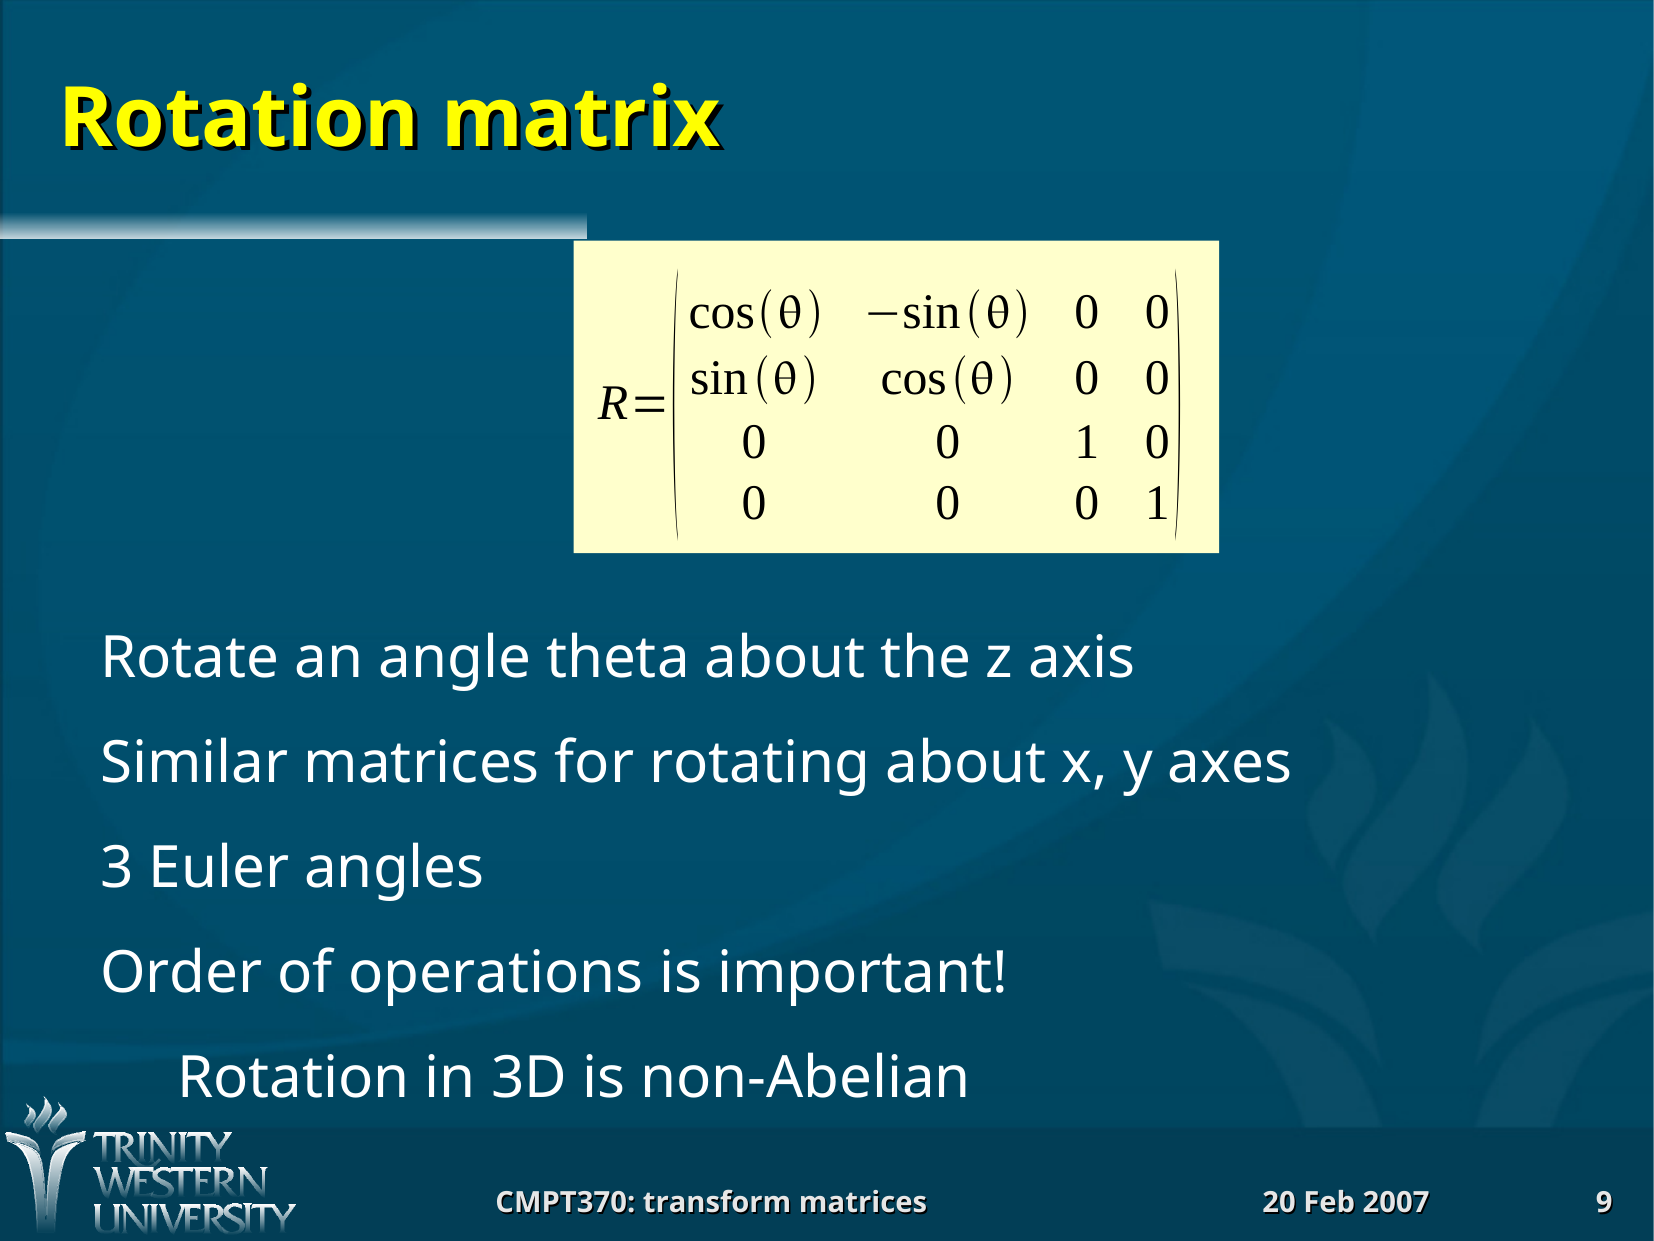

# Rotation matrix
Rotate an angle theta about the z axis
Similar matrices for rotating about x, y axes
3 Euler angles
Order of operations is important!
Rotation in 3D is non-Abelian
CMPT370: transform matrices
20 Feb 2007
9